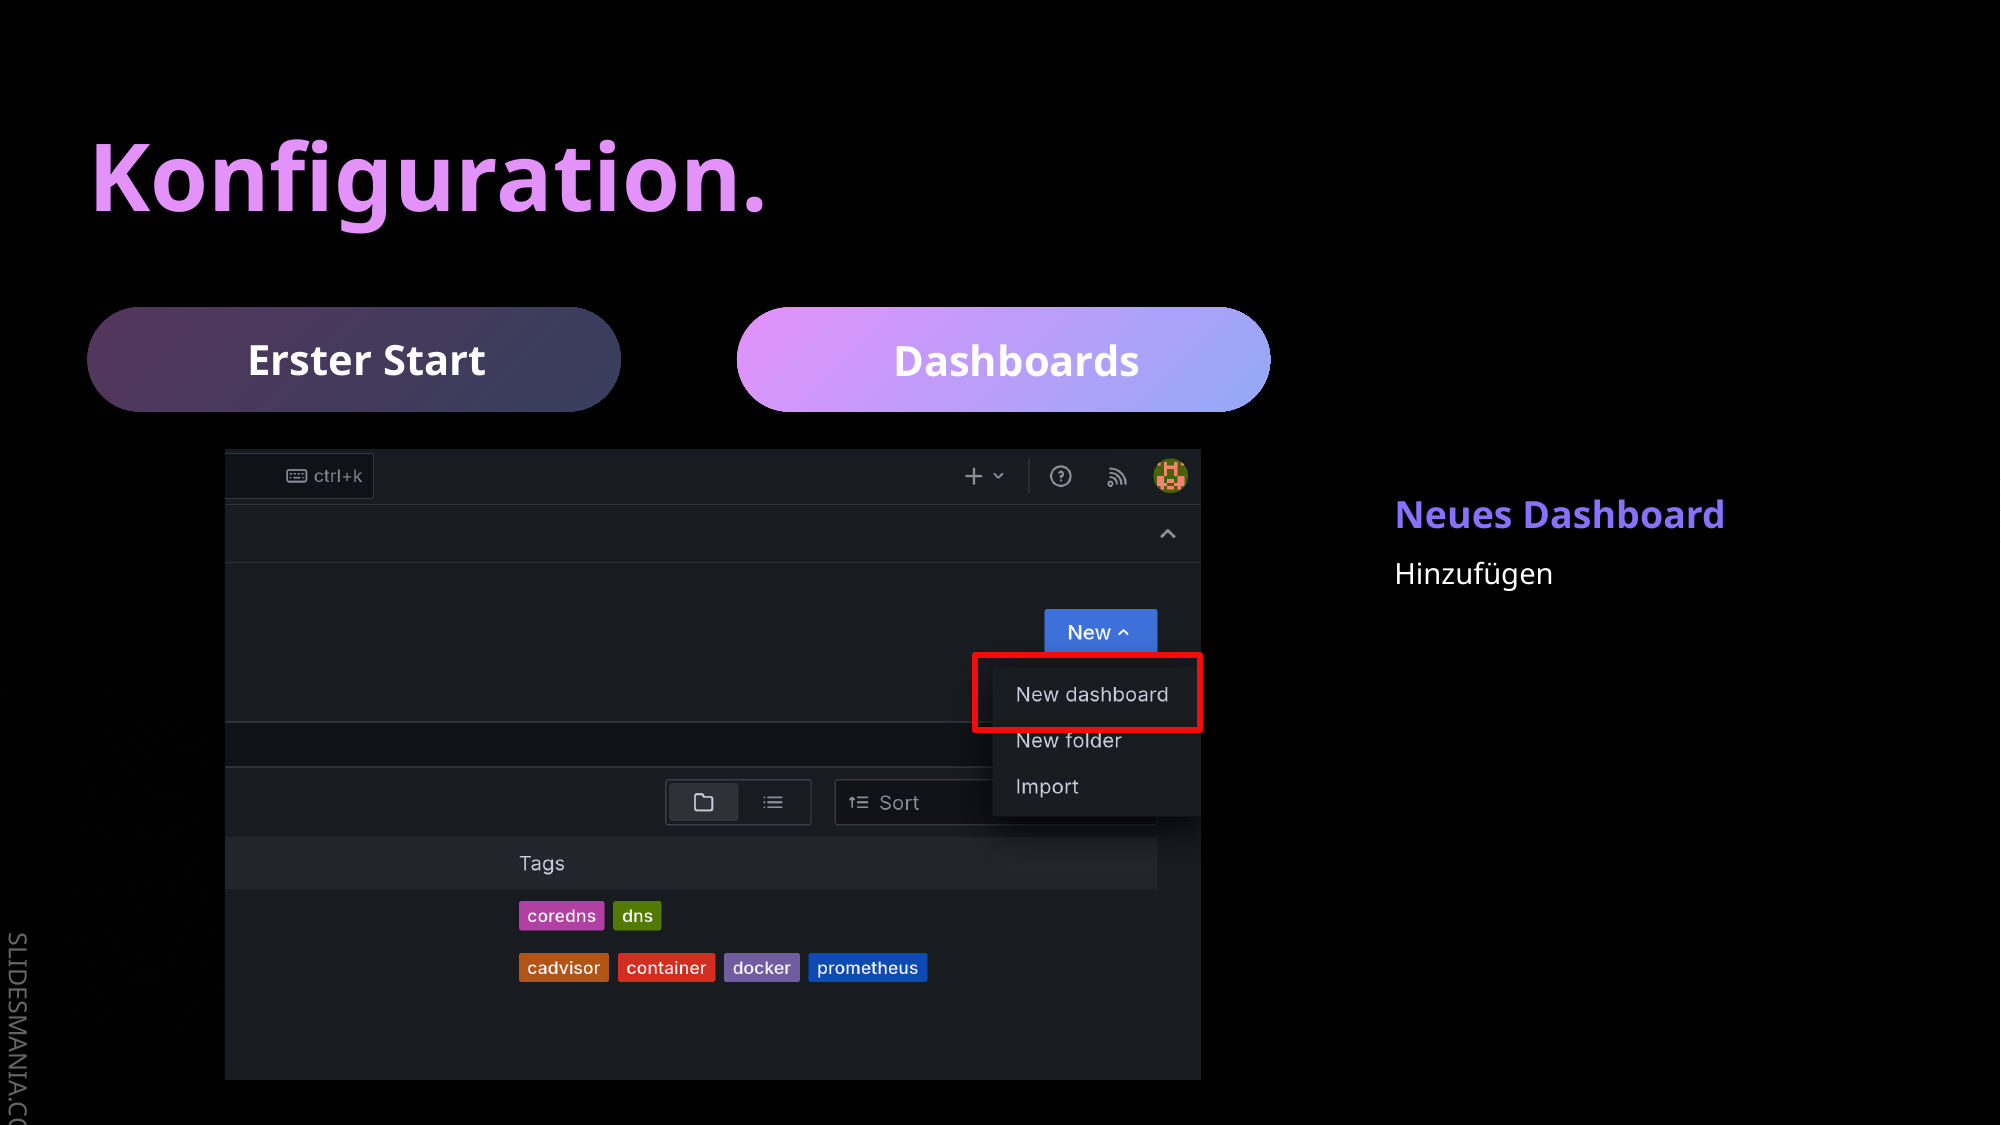

# Konfiguration.
Erster Start
Dashboards
Neues Dashboard
Hinzufügen